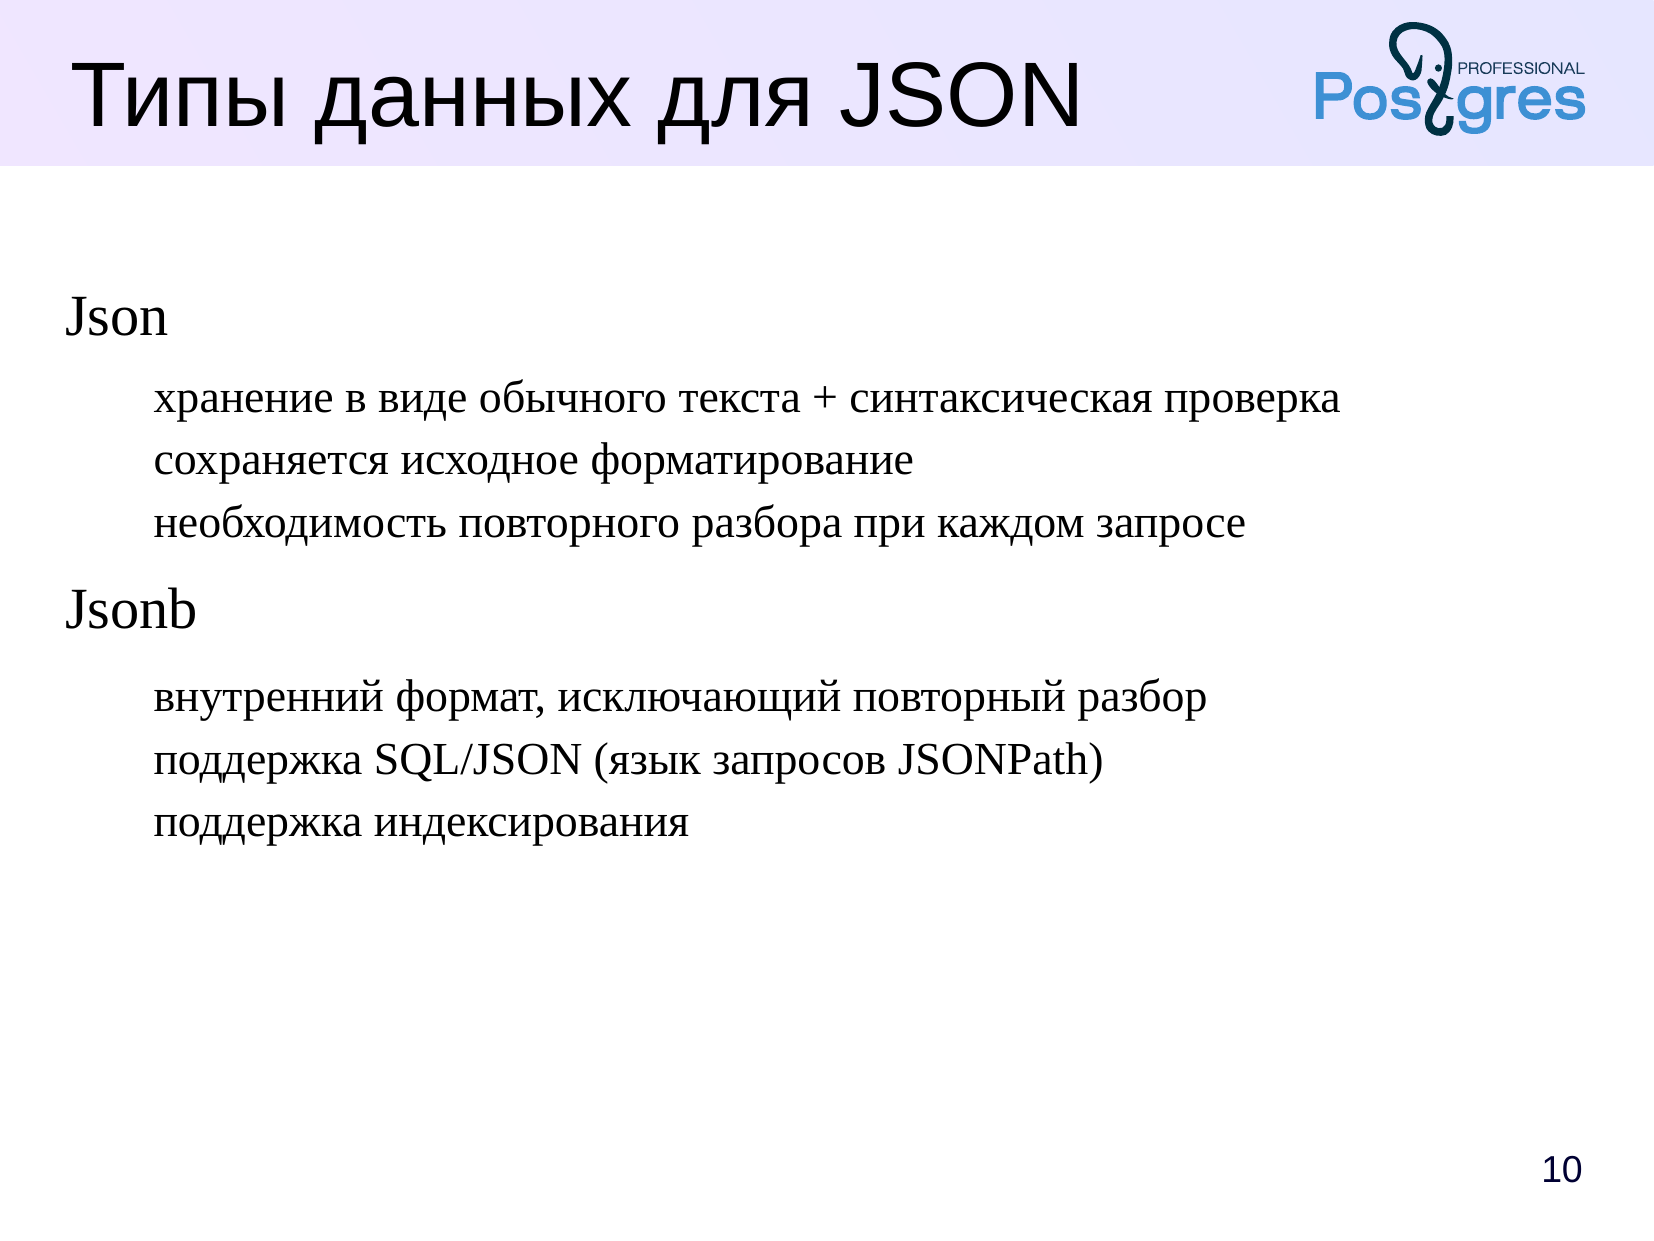

# Типы данных для JSON
Json
хранение в виде обычного текста + синтаксическая проверка
сохраняется исходное форматирование
необходимость повторного разбора при каждом запросе
Jsonb
внутренний формат, исключающий повторный разбор
поддержка SQL/JSON (язык запросов JSONPath)
поддержка индексирования